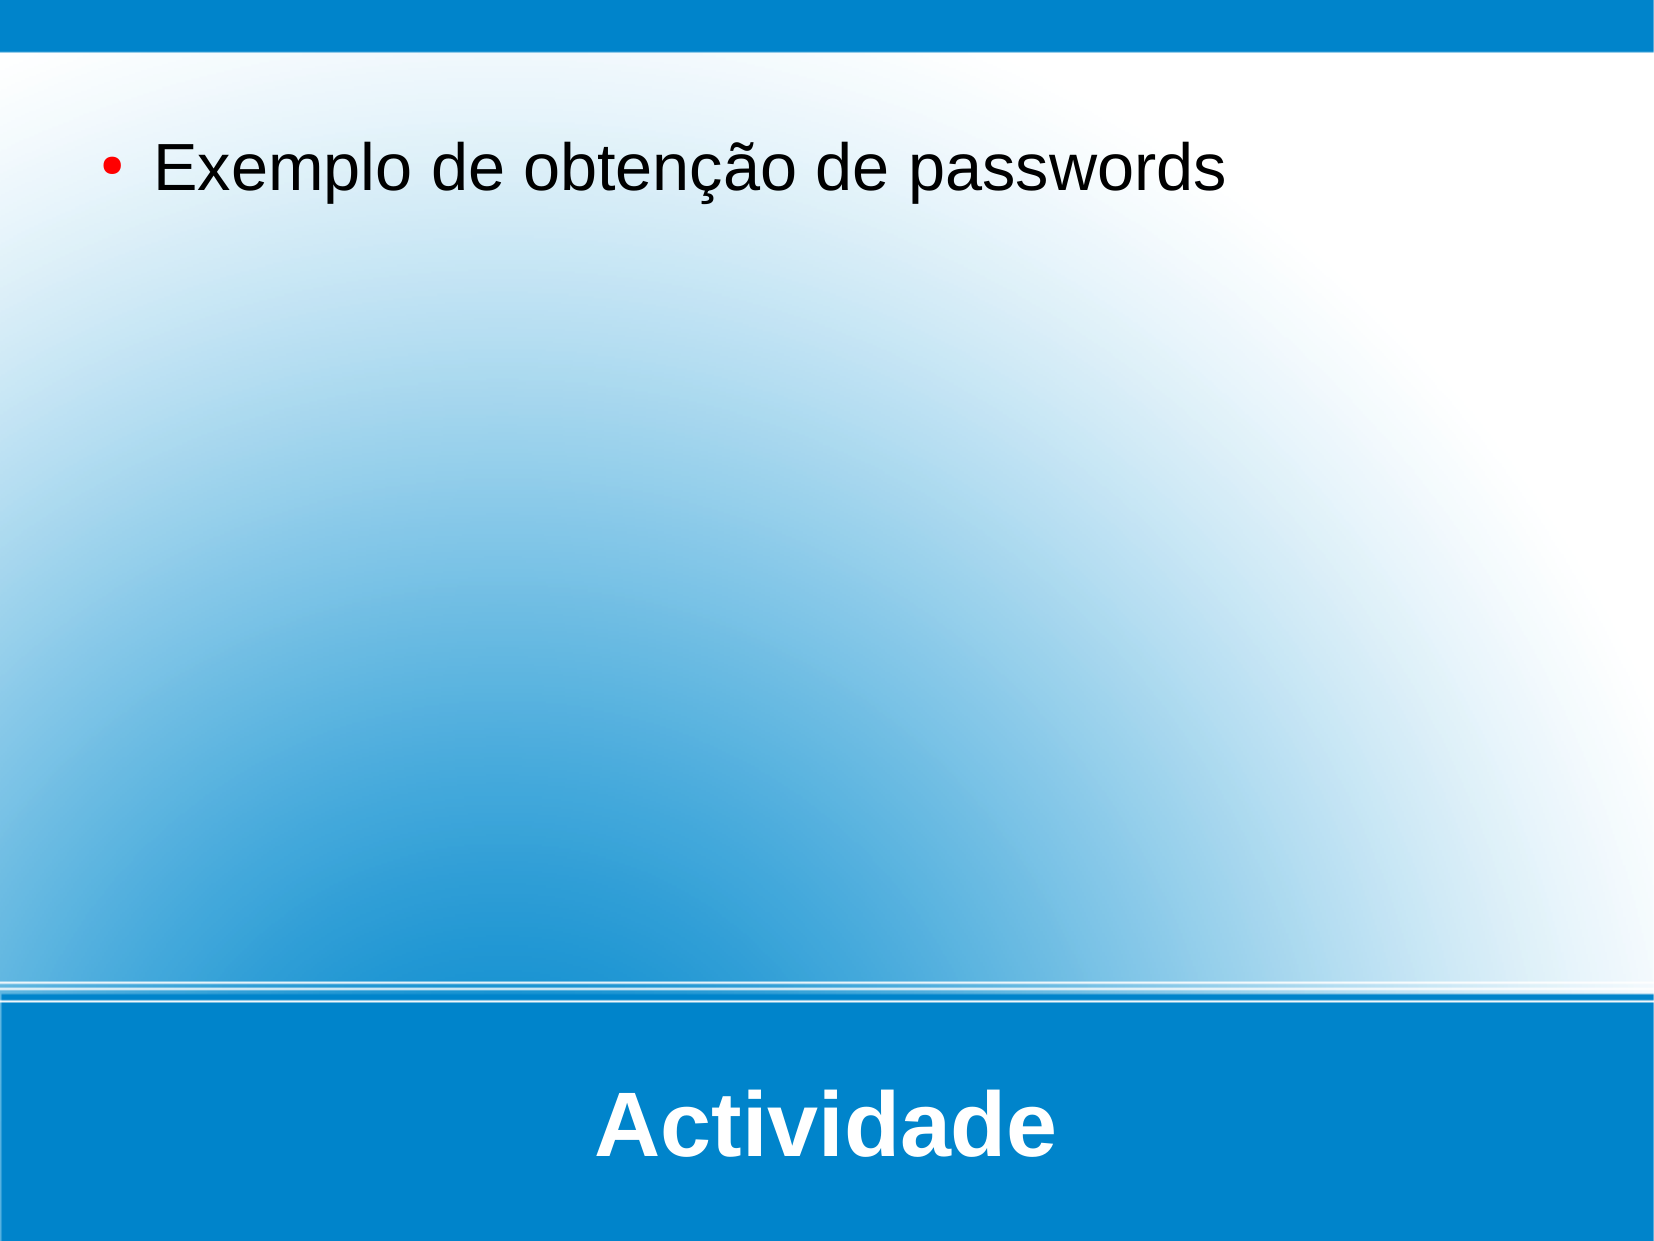

Exemplo de obtenção de passwords
# Actividade